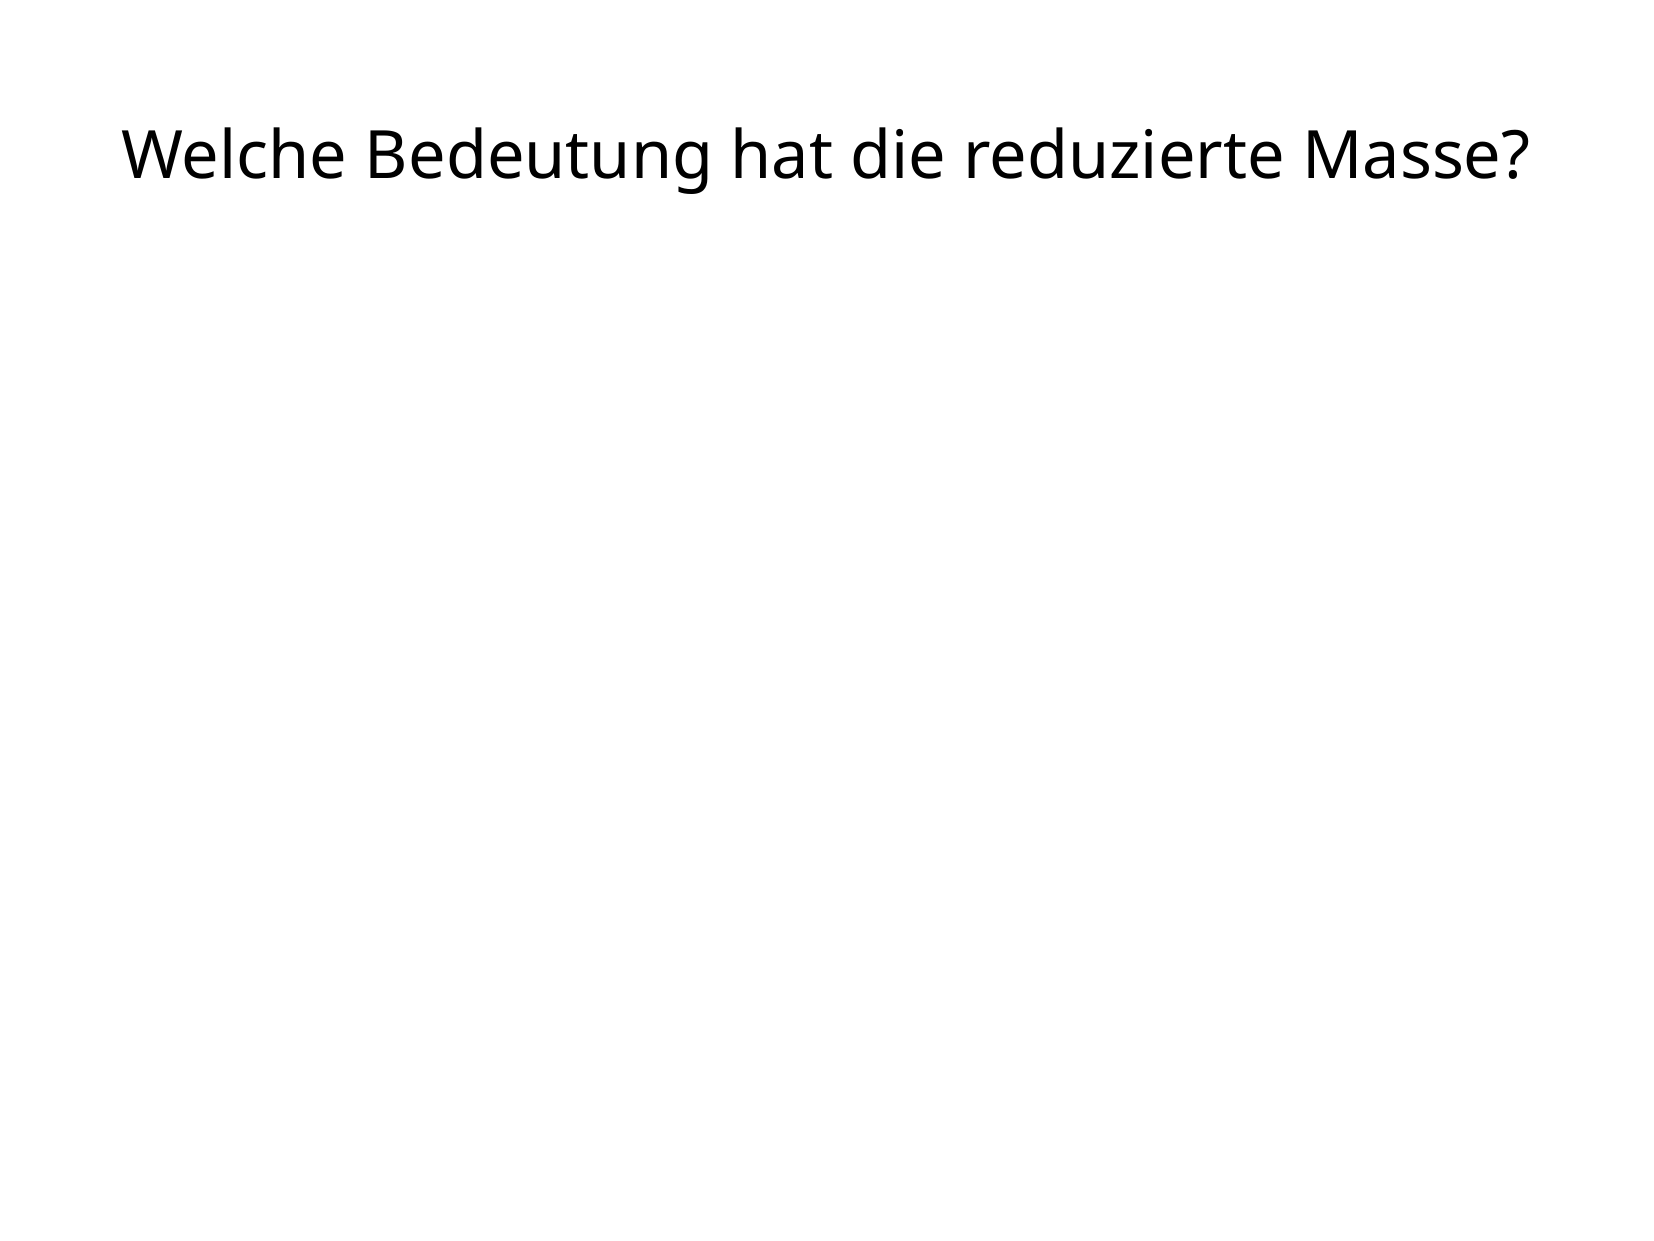

# Welche Bedeutung hat die reduzierte Masse?